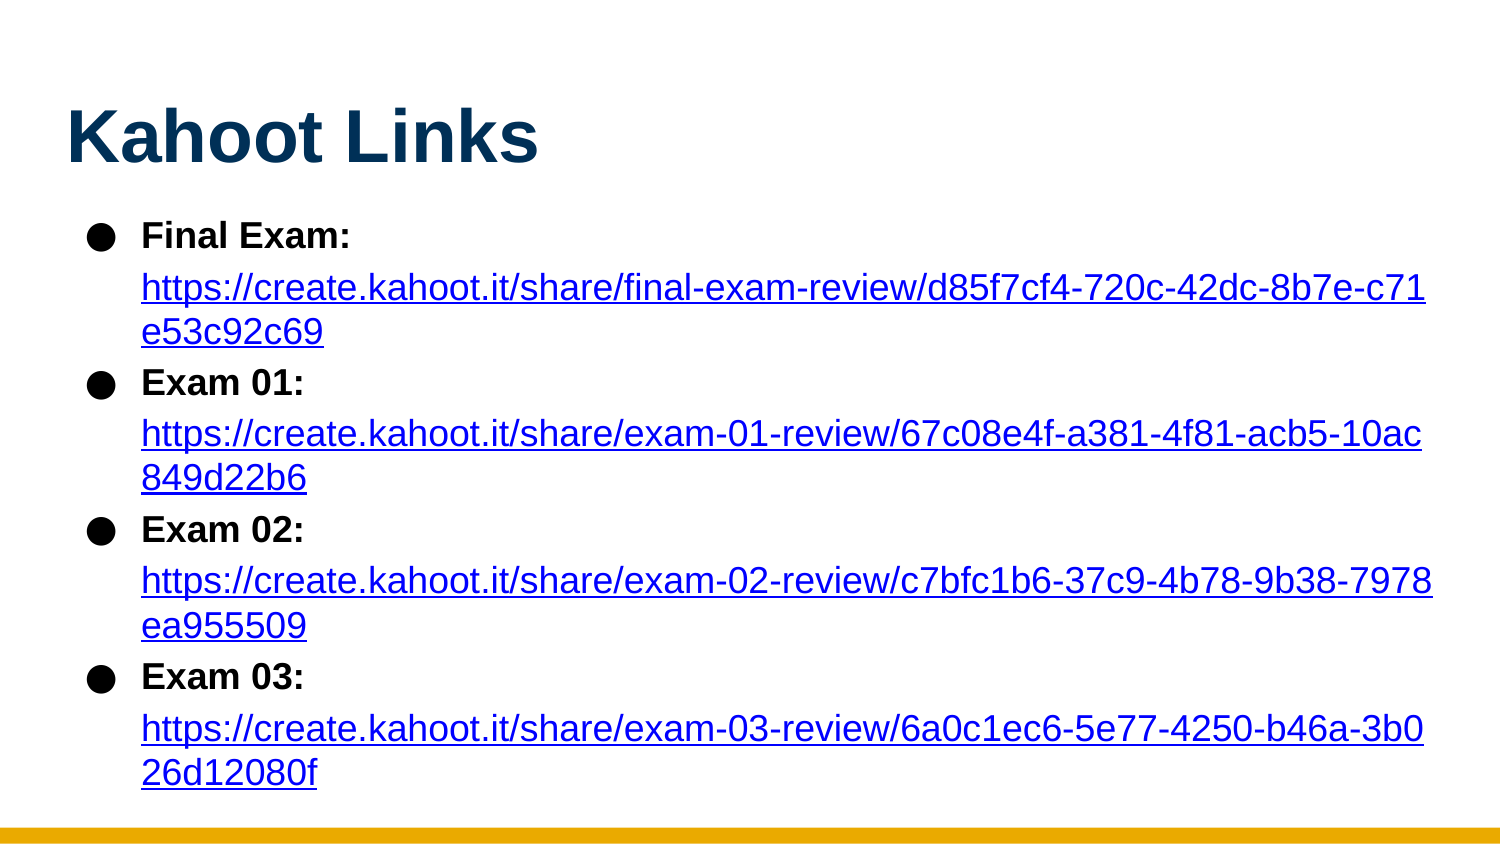

# Kahoot Links
Final Exam: https://create.kahoot.it/share/final-exam-review/d85f7cf4-720c-42dc-8b7e-c71e53c92c69
Exam 01: https://create.kahoot.it/share/exam-01-review/67c08e4f-a381-4f81-acb5-10ac849d22b6
Exam 02: https://create.kahoot.it/share/exam-02-review/c7bfc1b6-37c9-4b78-9b38-7978ea955509
Exam 03: https://create.kahoot.it/share/exam-03-review/6a0c1ec6-5e77-4250-b46a-3b026d12080f